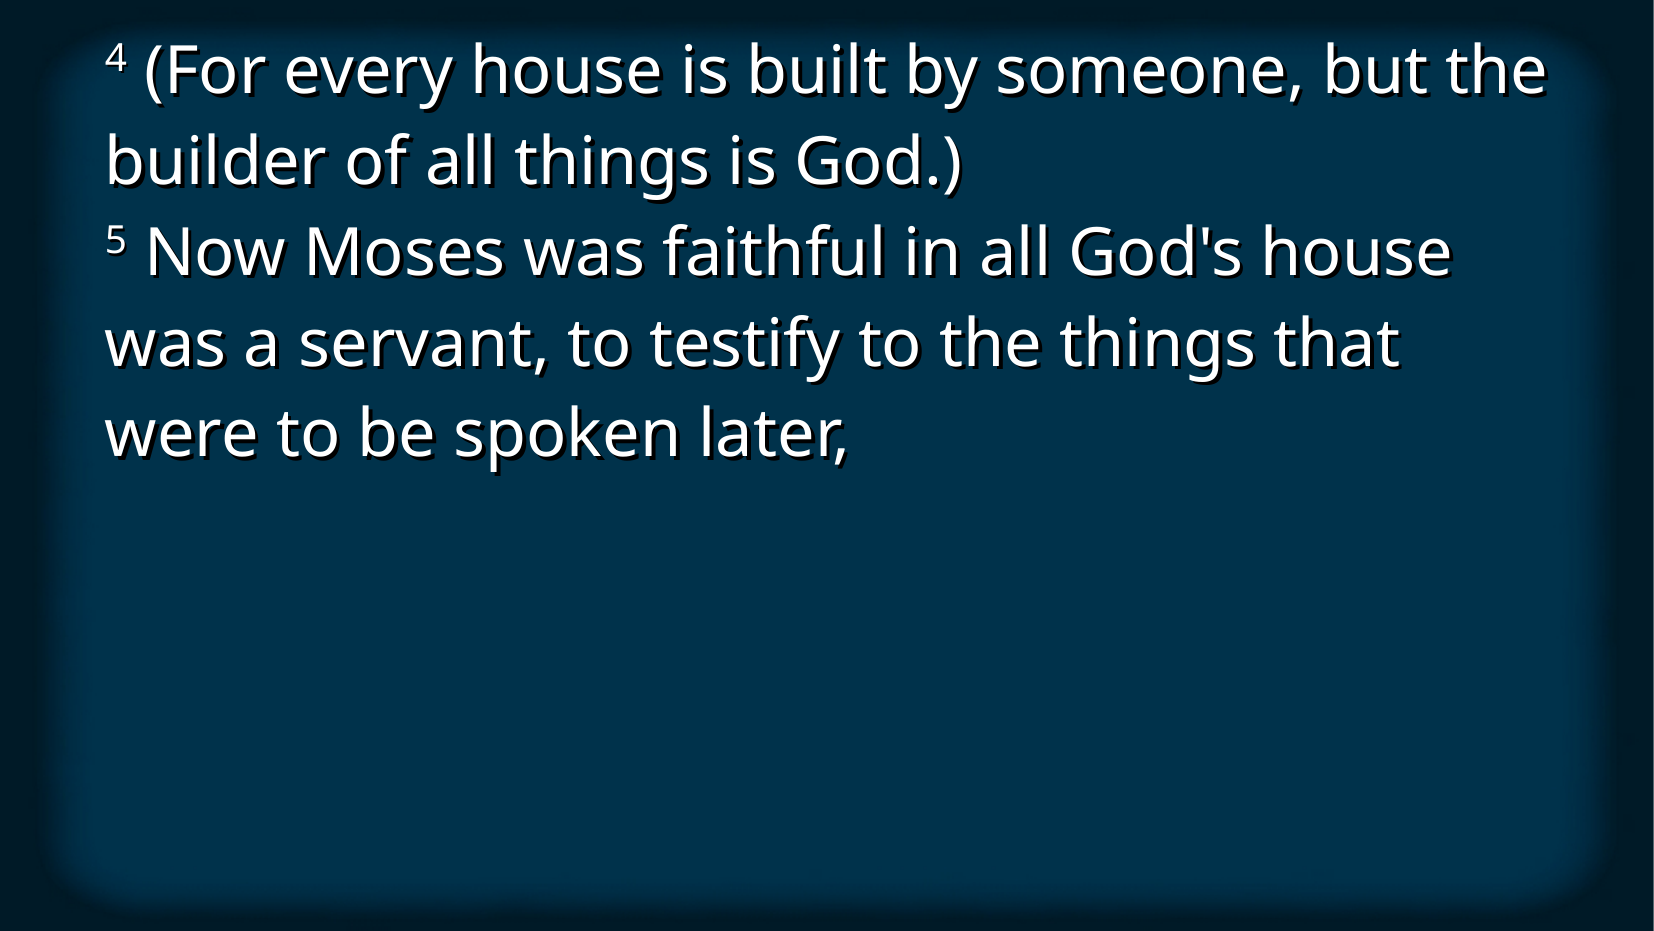

4 (For every house is built by someone, but the builder of all things is God.)
5 Now Moses was faithful in all God's house was a servant, to testify to the things that were to be spoken later,